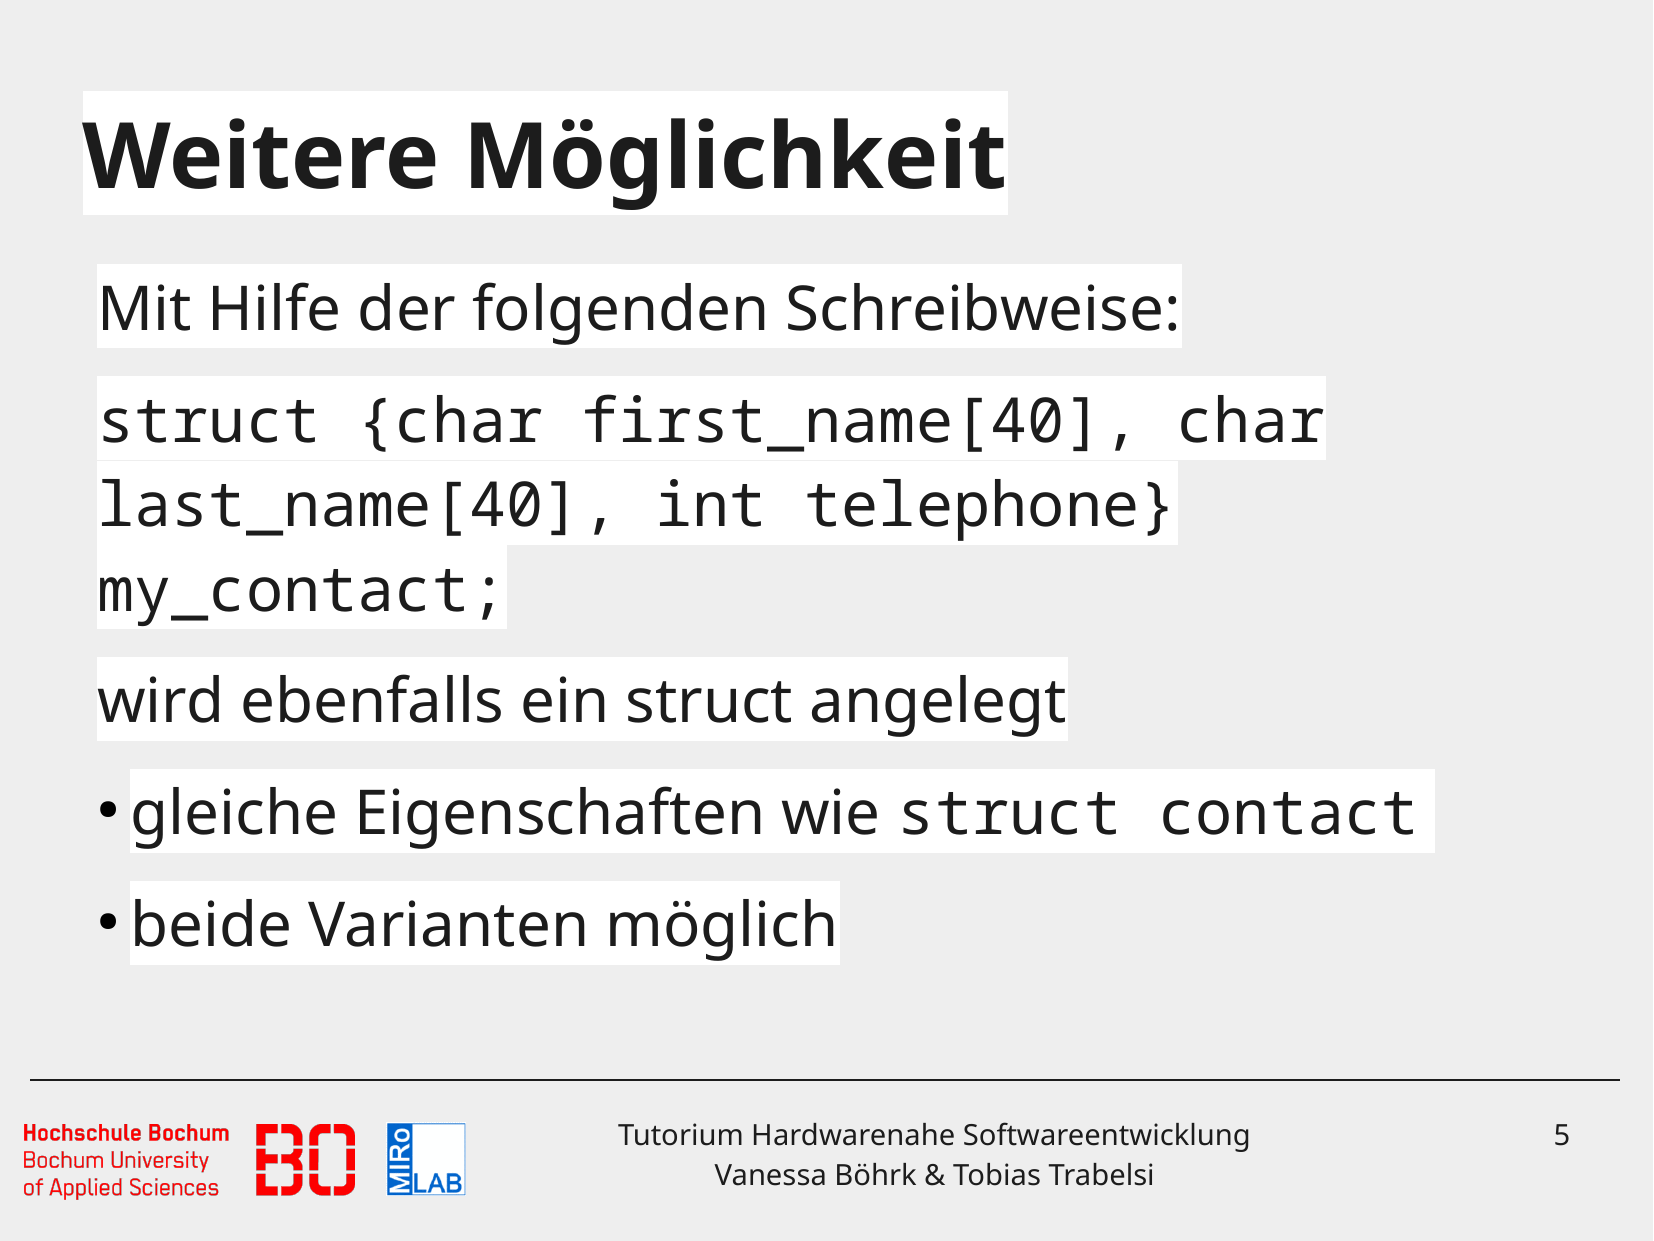

# Weitere Möglichkeit
Mit Hilfe der folgenden Schreibweise:
struct {char first_name[40], char last_name[40], int telephone} my_contact;
wird ebenfalls ein struct angelegt
gleiche Eigenschaften wie struct contact
beide Varianten möglich
Vanessa Böhrk - Tutorium Hardwarenahe Softwareentwicklung
5